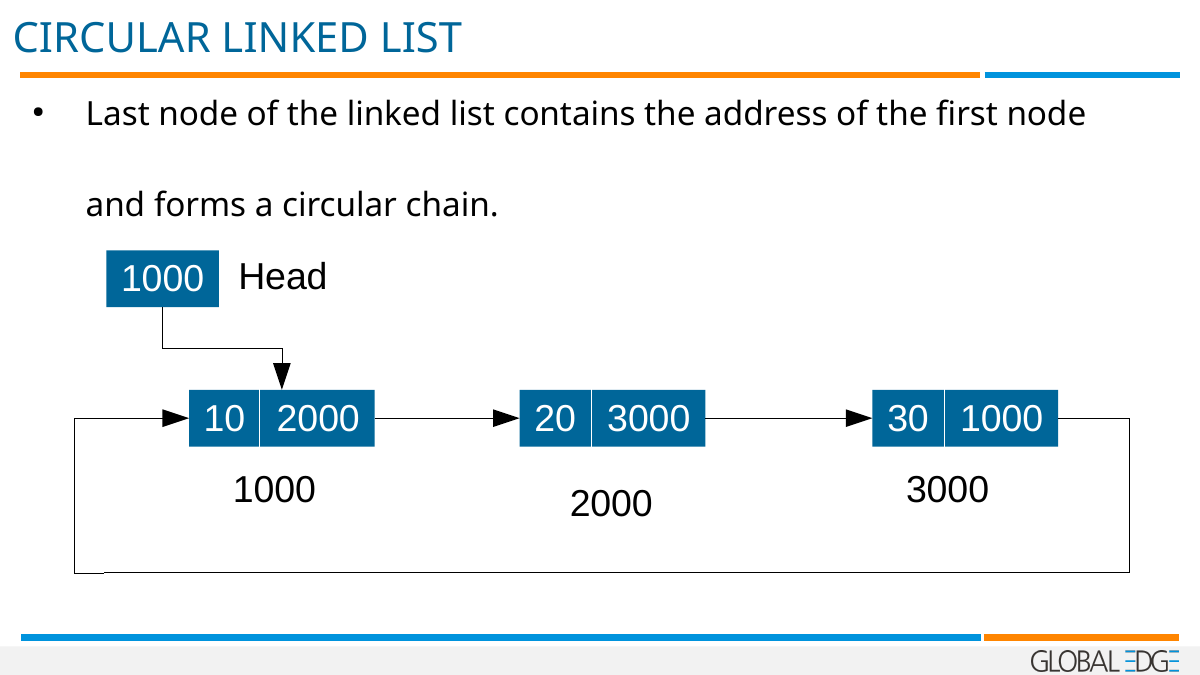

# CIRCULAR LINKED LIST
Last node of the linked list contains the address of the first node
and forms a circular chain.
Head
1000
10 2000
20 3000
30 1000
1000
3000
2000